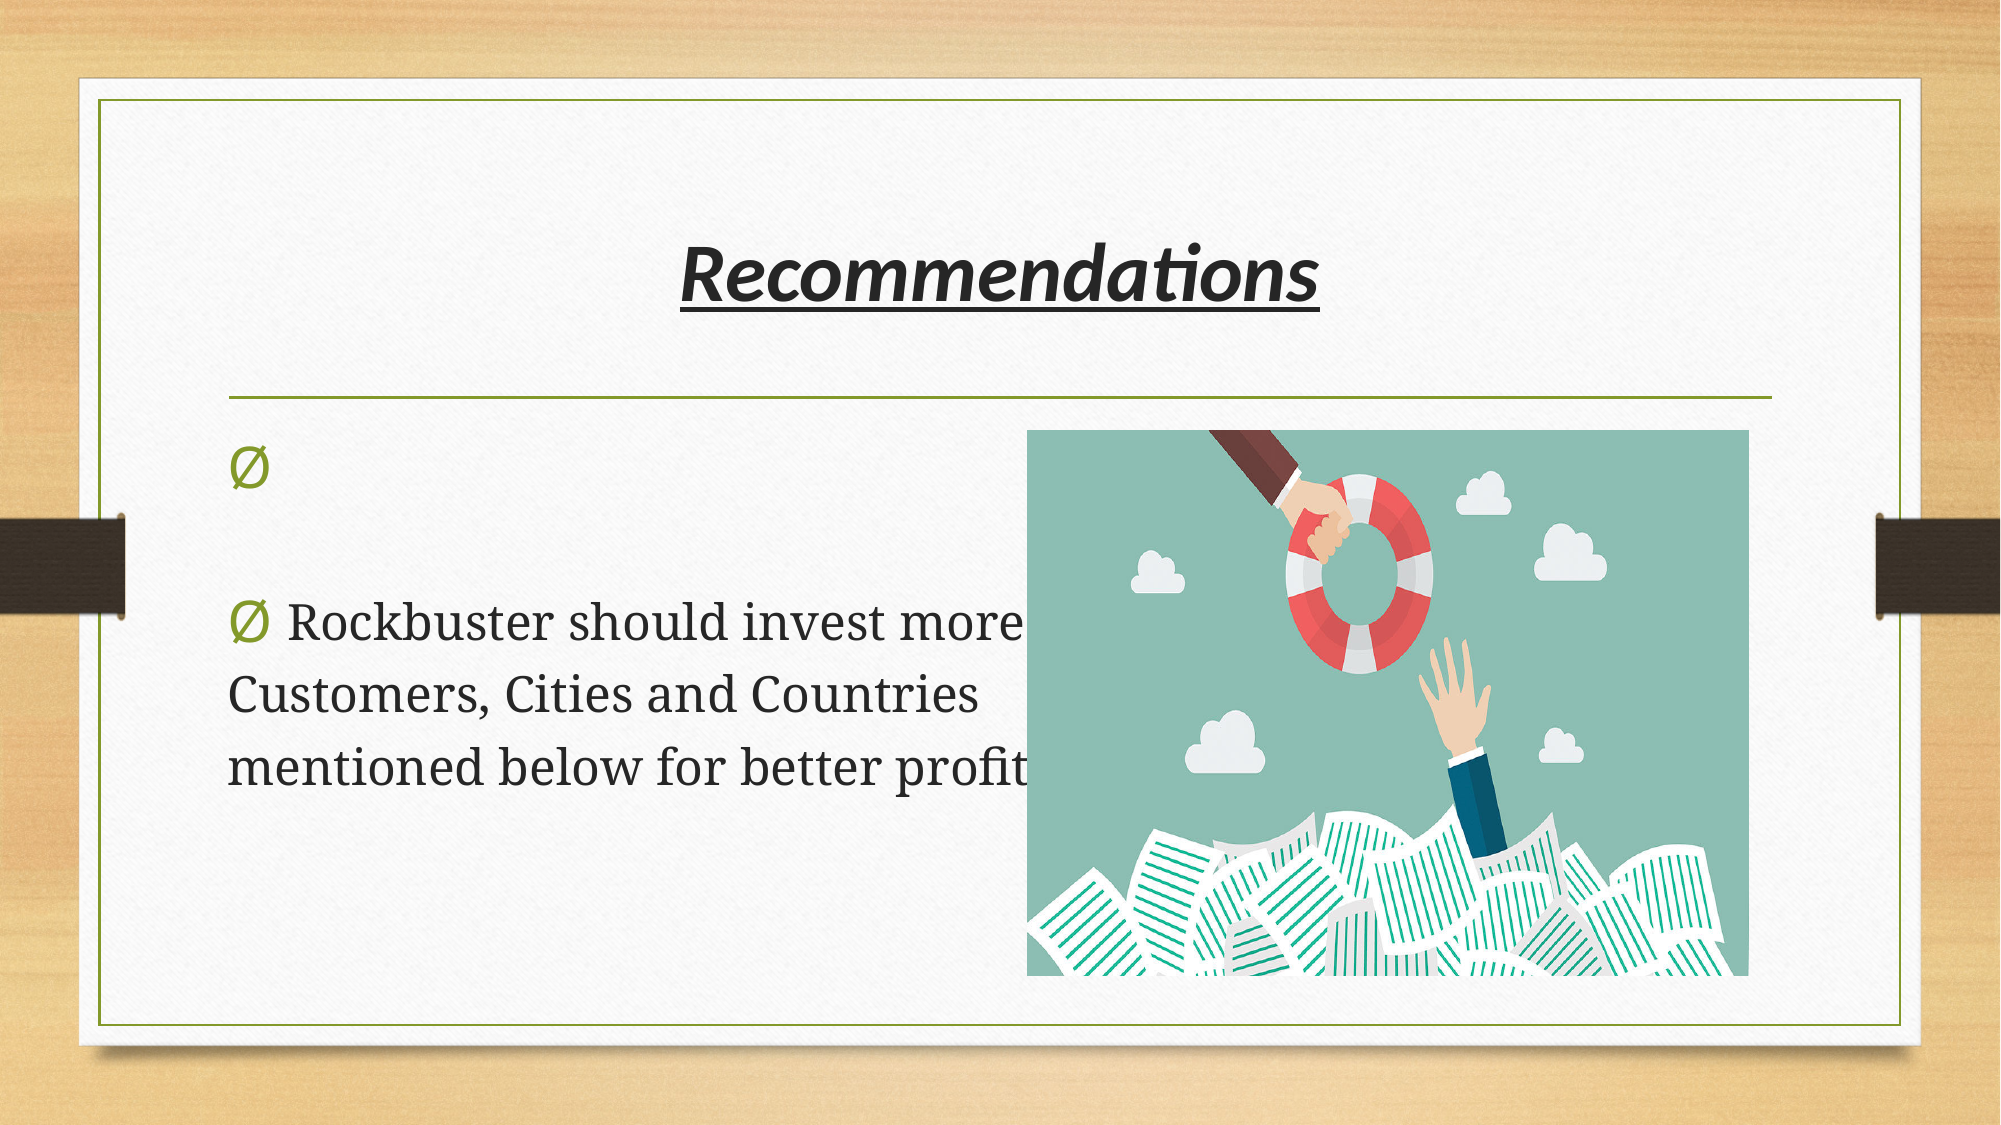

# Recommendations
 Rockbuster should invest more in the
Customers, Cities and Countries
mentioned below for better profit.